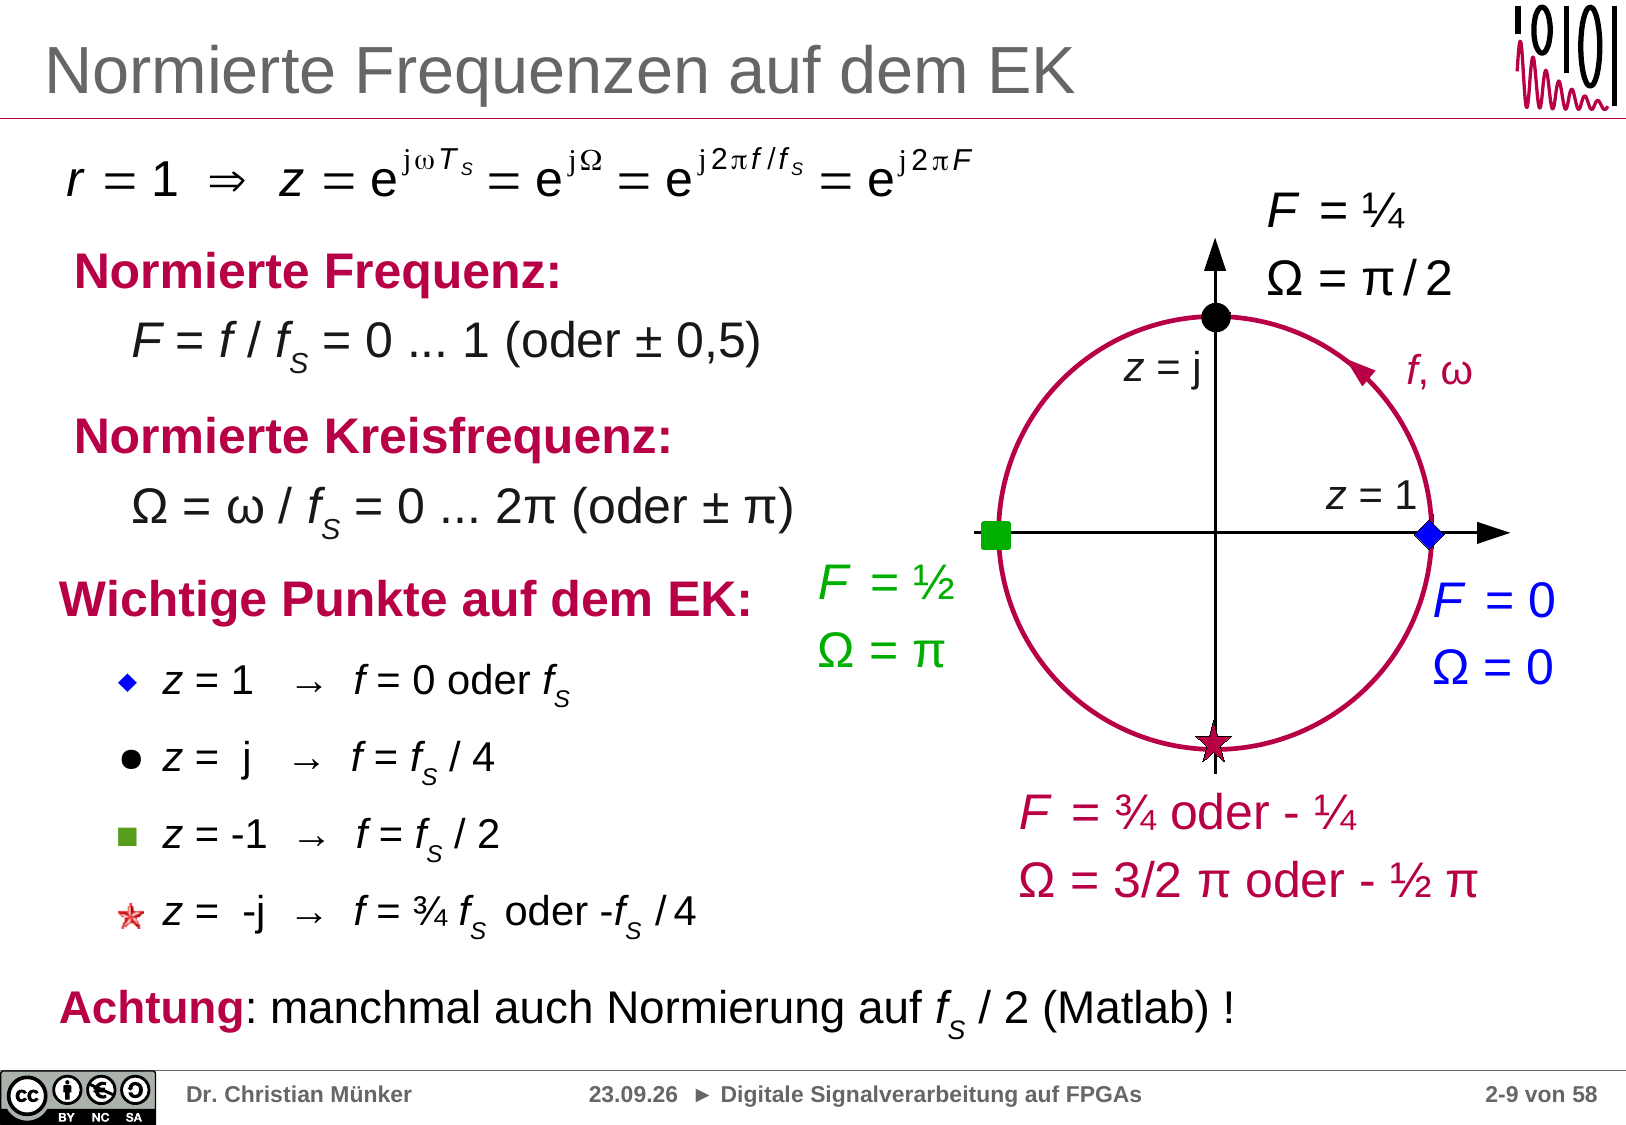

# Normierte Frequenzen auf dem EK
F = ¼
Ω = π / 2
Normierte Frequenz:
F = f / fS = 0 ... 1 (oder ± 0,5)
Normierte Kreisfrequenz:
Ω = ω / fS = 0 ... 2π (oder ± π)
z = j
f, ω
z = 1
F = ½
Ω = π
Wichtige Punkte auf dem EK:
z = 1 → f = 0 oder fS
z = j → f = fS / 4
z = -1 → f = fS / 2
z = -j → f = ¾ fS oder -fS / 4
F = 0
Ω = 0
F = ¾ oder - ¼
Ω = 3/2 π oder - ½ π
Achtung: manchmal auch Normierung auf fS / 2 (Matlab) !